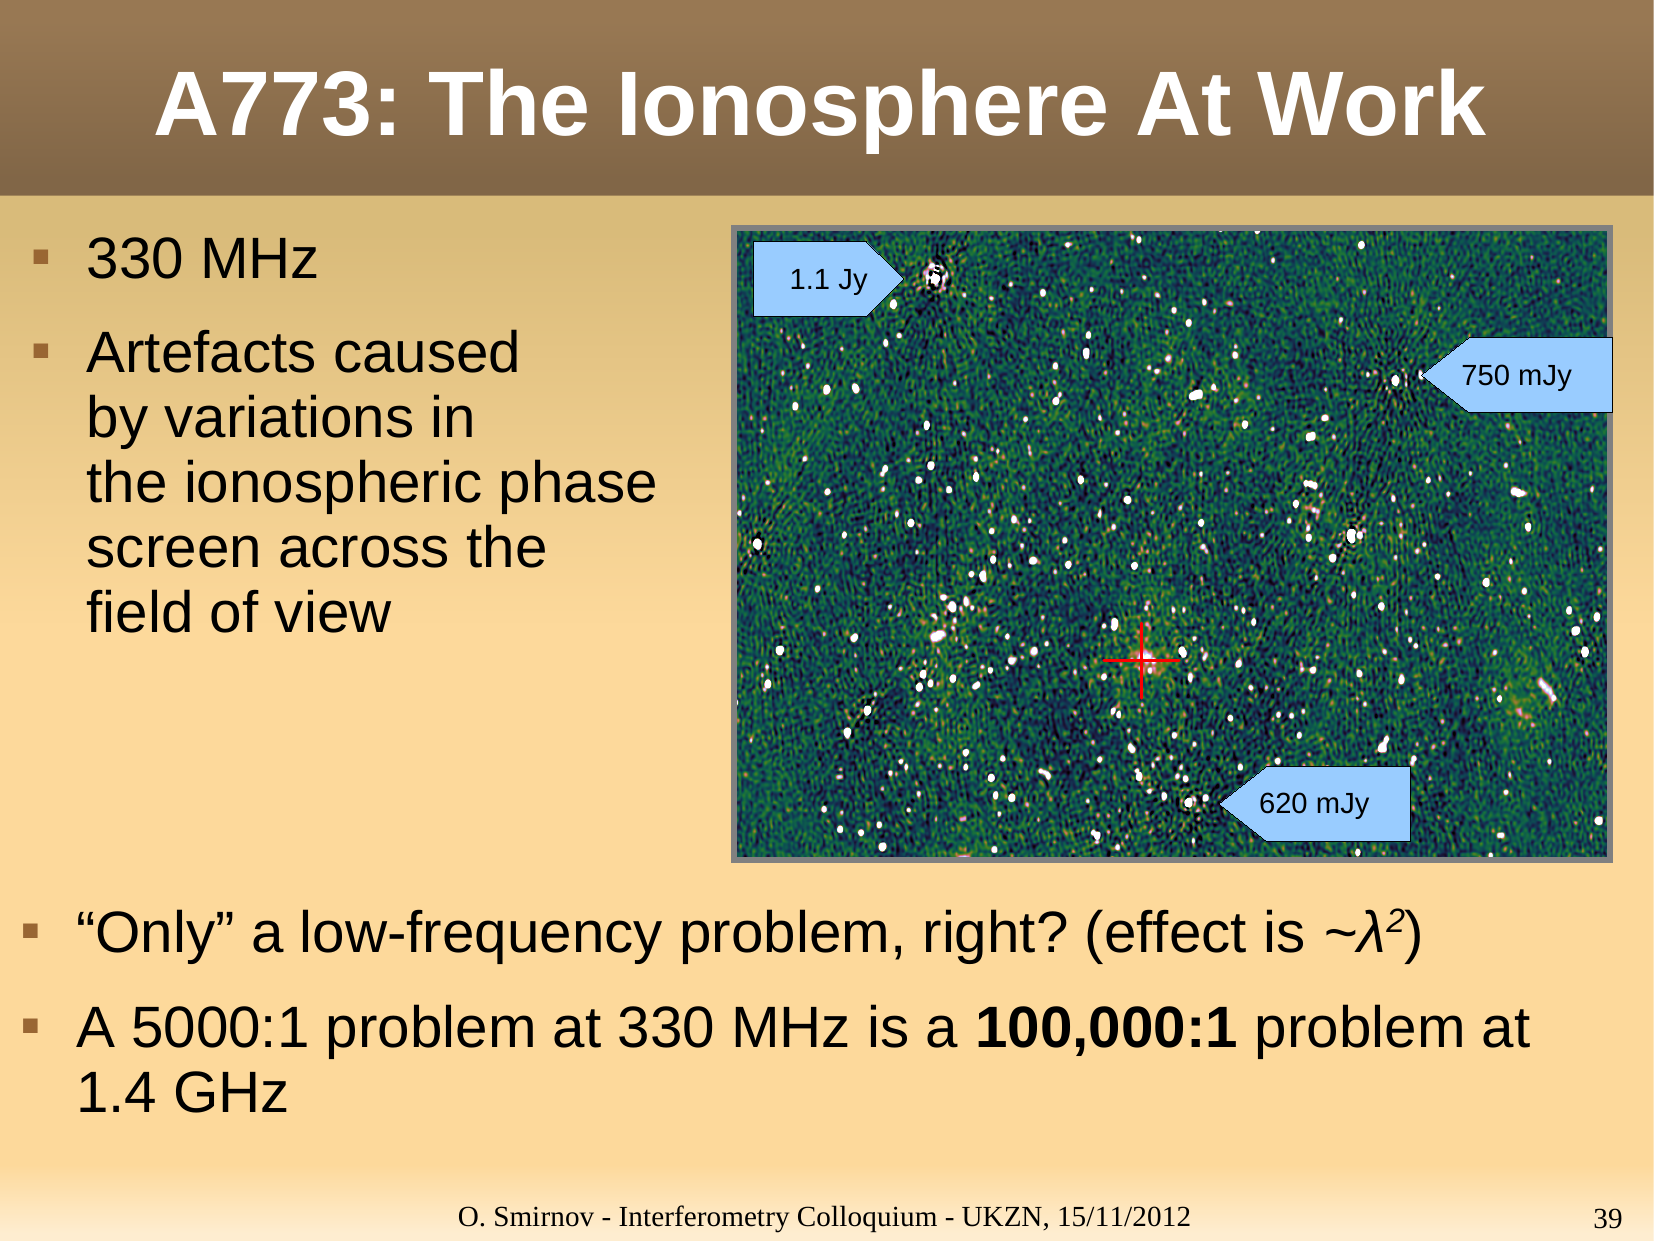

# A773: The Ionosphere At Work
330 MHz
Artefacts caused
by variations in
the ionospheric phase screen across the
field of view
1.1 Jy
750 mJy
620 mJy
“Only” a low-frequency problem, right? (effect is ~λ2)
A 5000:1 problem at 330 MHz is a 100,000:1 problem at 1.4 GHz
O. Smirnov - Interferometry Colloquium - UKZN, 15/11/2012
39